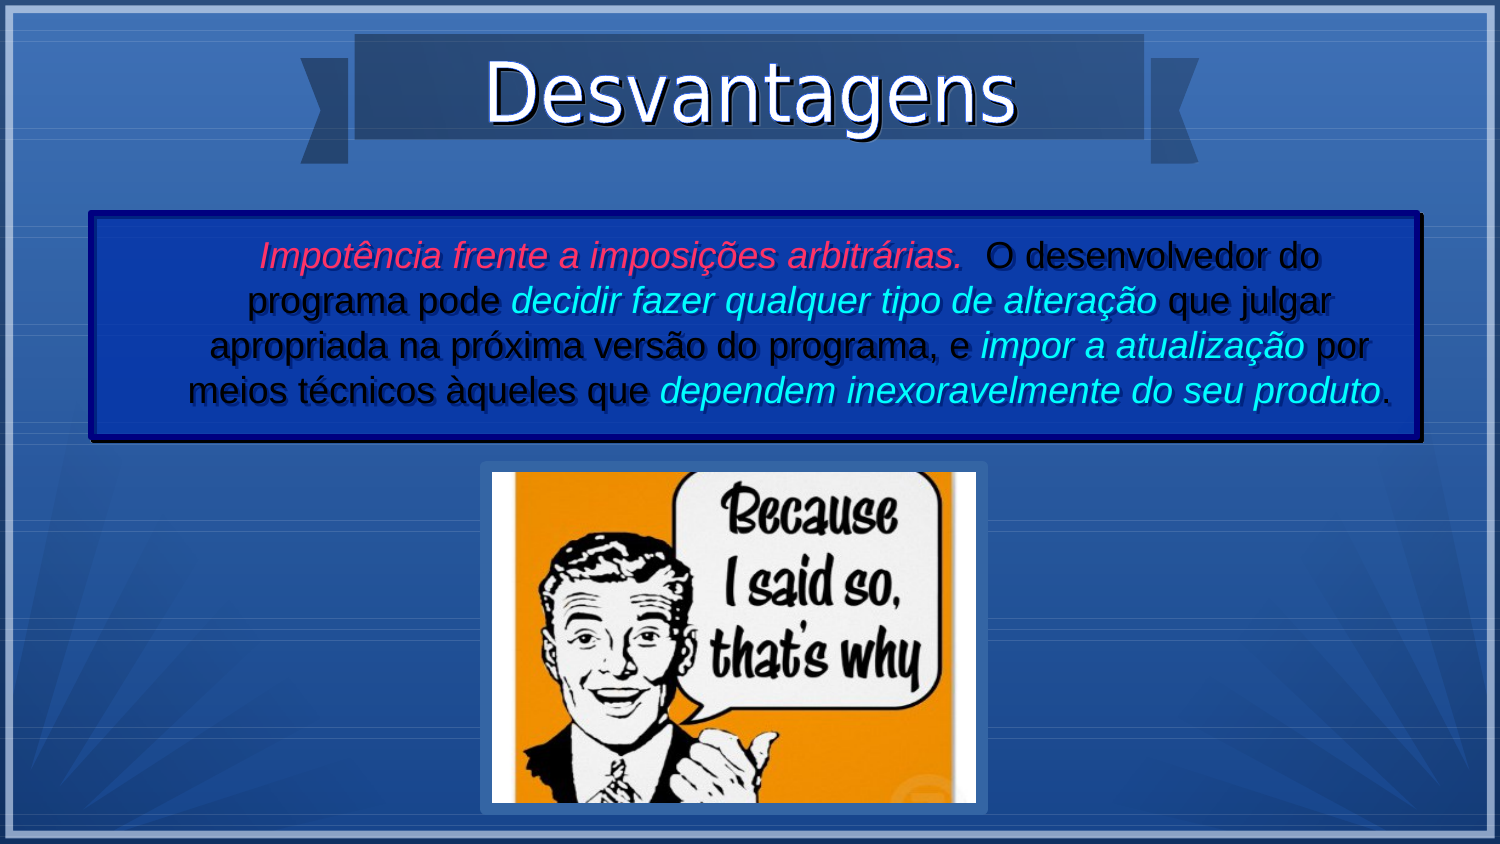

# Desvantagens
Impotência frente a imposições arbitrárias. O desenvolvedor do programa pode decidir fazer qualquer tipo de alteração que julgar apropriada na próxima versão do programa, e impor a atualização por meios técnicos àqueles que dependem inexoravelmente do seu produto.